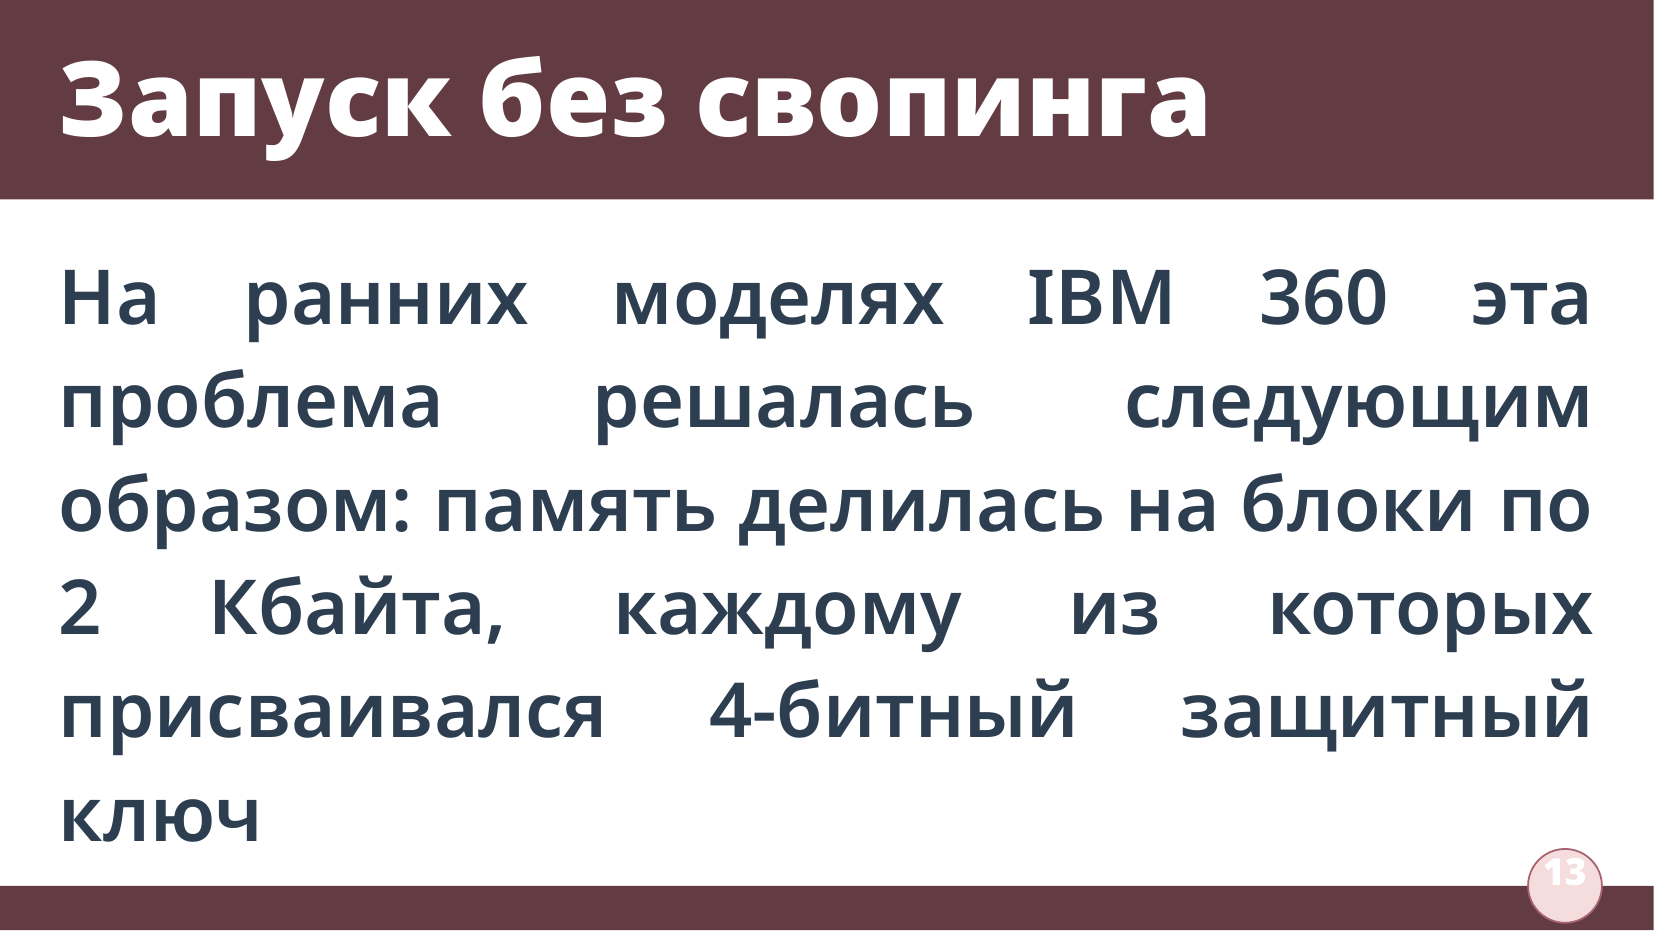

# Запуск без свопинга
На ранних моделях IBM 360 эта проблема решалась следующим образом: память делилась на блоки по 2 Кбайта, каждому из которых присваивался 4-битный защитный ключ